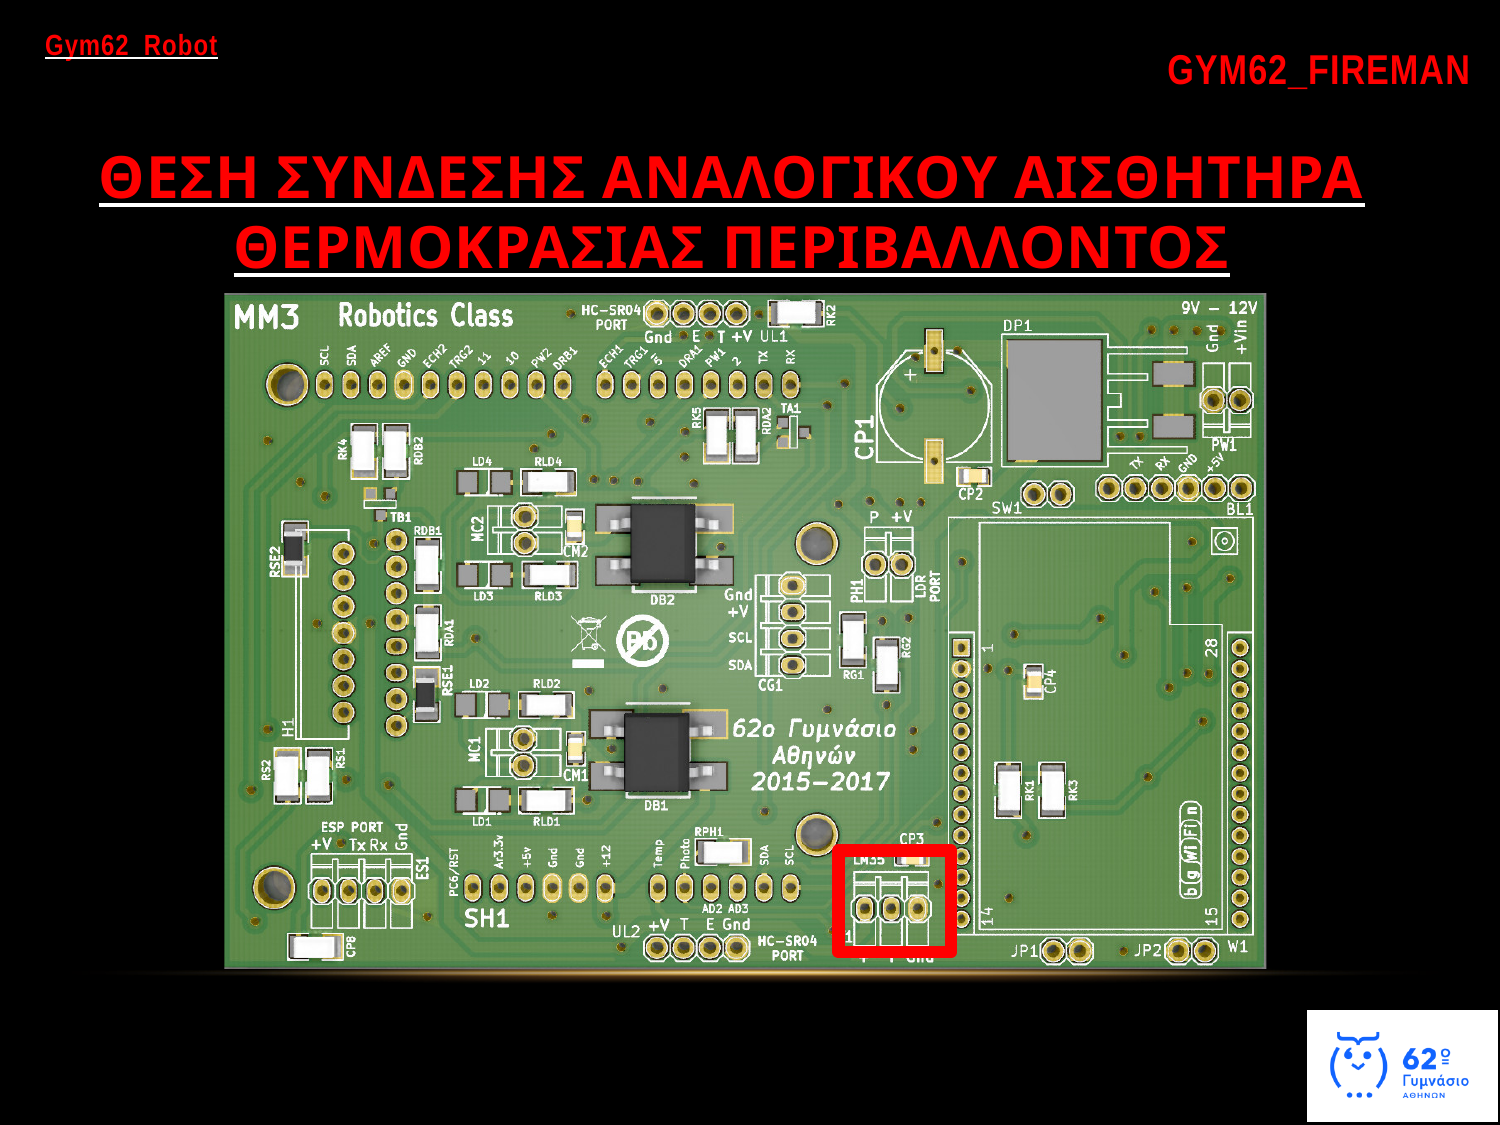

Gym62_Robot
Gym62_FireMan
Θεση συνδεσης Αναλογικου αισθητηρα θερμοκρασιας περιβαλλοντοσ